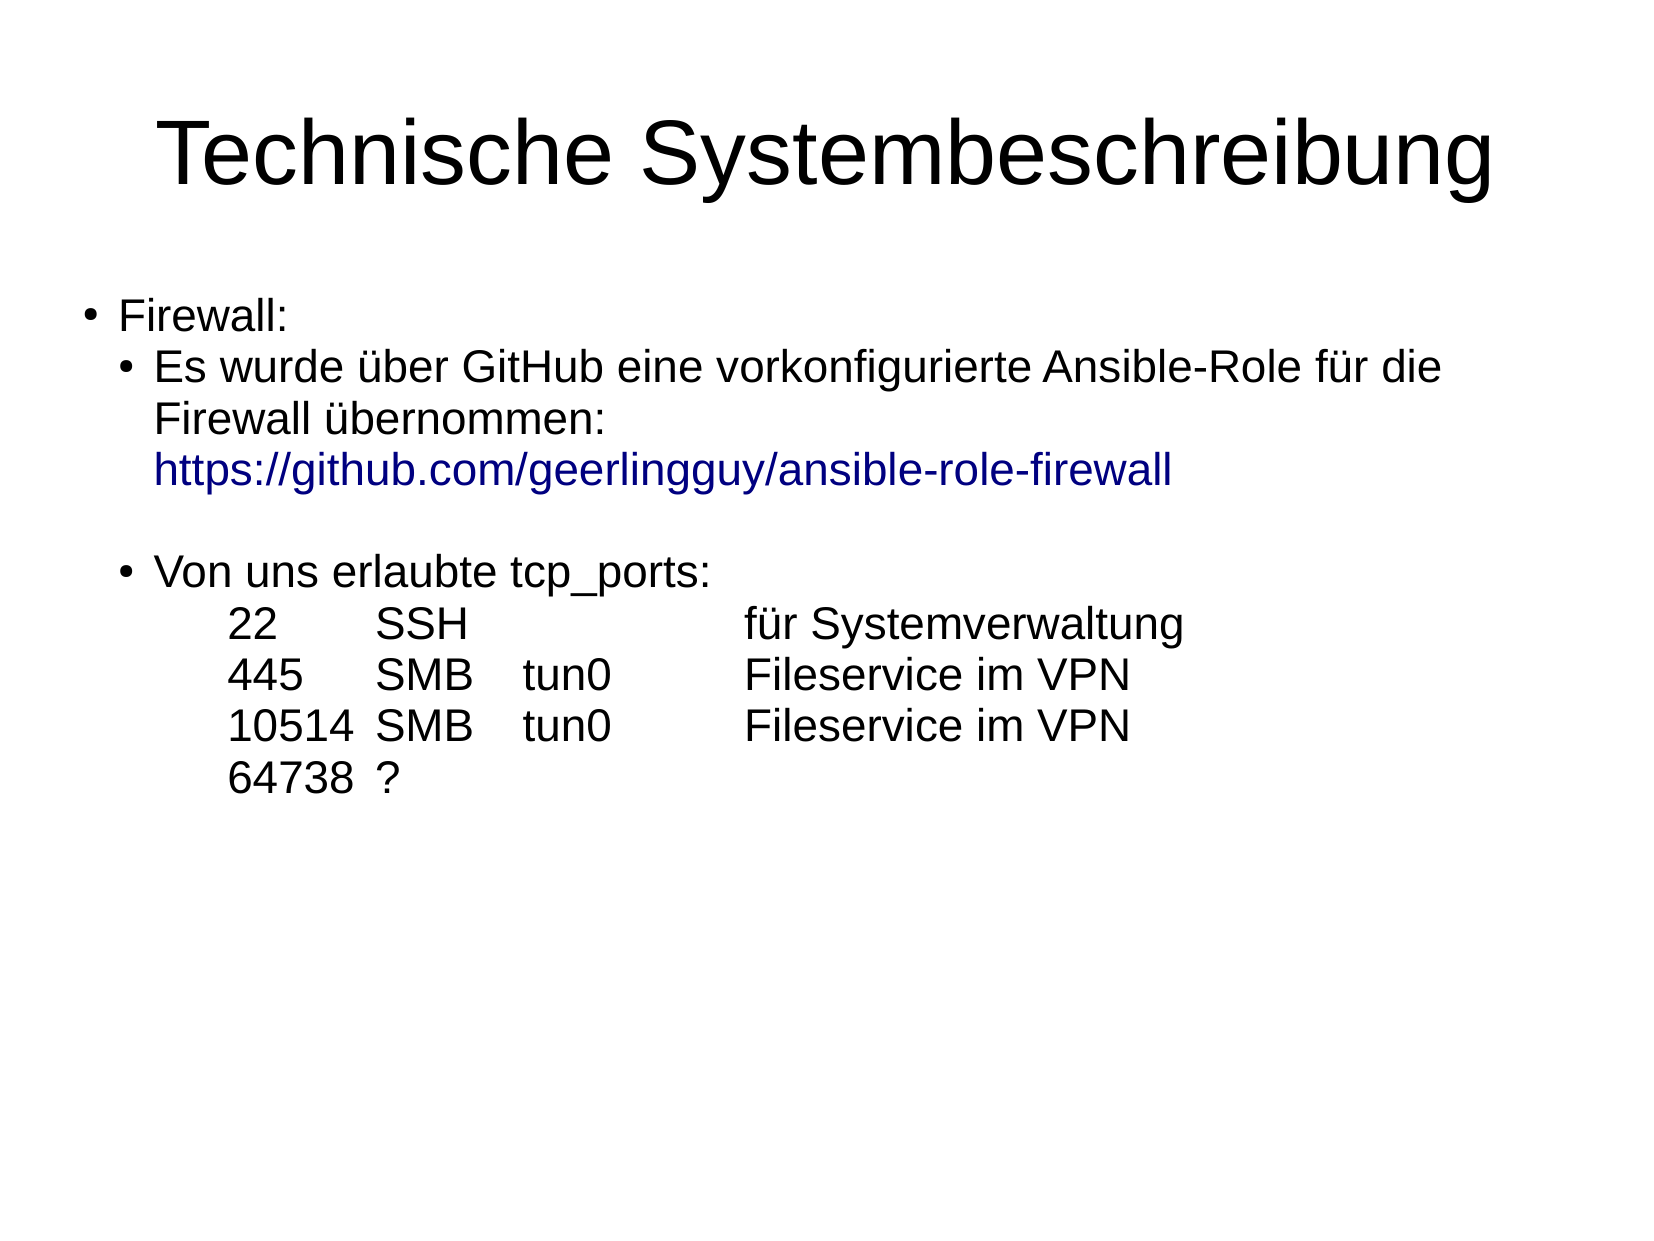

# Technische Systembeschreibung
Firewall:
Es wurde über GitHub eine vorkonfigurierte Ansible-Role für die Firewall übernommen:
https://github.com/geerlingguy/ansible-role-firewall
Von uns erlaubte tcp_ports:
	22		SSH 				für Systemverwaltung
	445	SMB	tun0		Fileservice im VPN
	10514	SMB	tun0		Fileservice im VPN
	64738	?